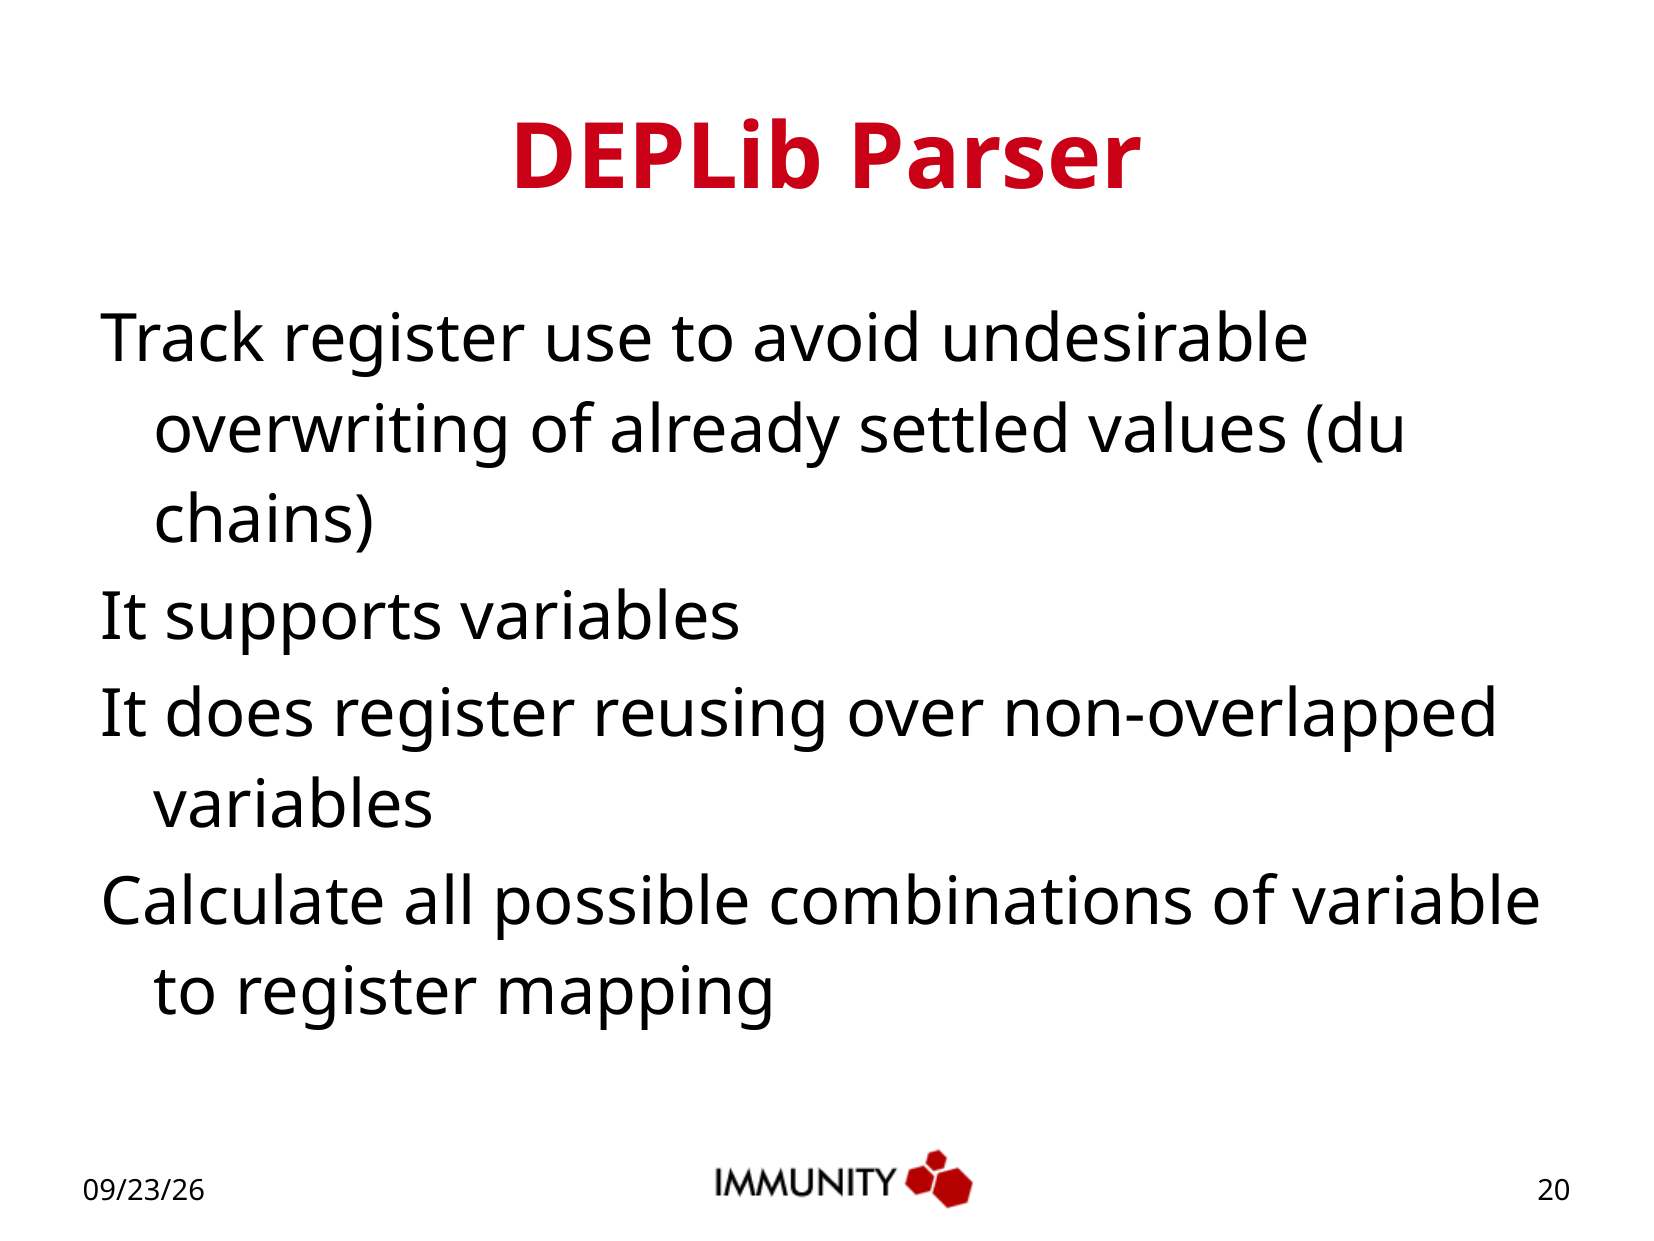

# DEPLib Parser
Track register use to avoid undesirable overwriting of already settled values (du chains)
It supports variables
It does register reusing over non-overlapped variables
Calculate all possible combinations of variable to register mapping
20